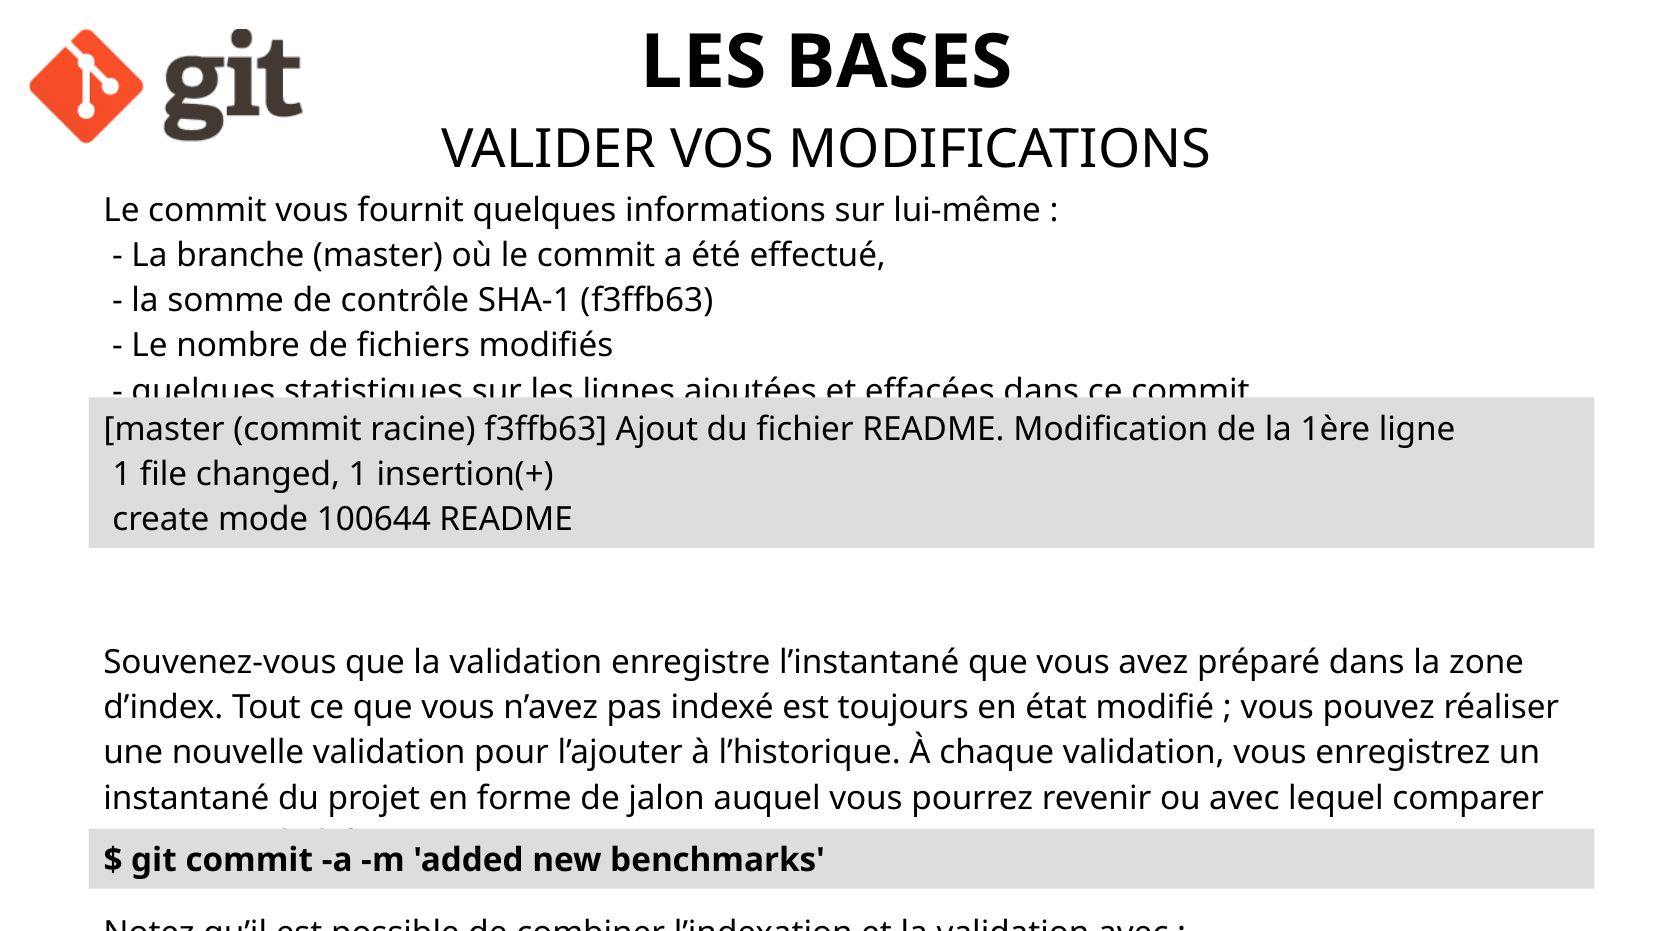

Les bases
Valider vos modifications
Le commit vous fournit quelques informations sur lui-même :
 - La branche (master) où le commit a été effectué,
 - la somme de contrôle SHA-1 (f3ffb63)
 - Le nombre de fichiers modifiés
 - quelques statistiques sur les lignes ajoutées et effacées dans ce commit.
Souvenez-vous que la validation enregistre l’instantané que vous avez préparé dans la zone d’index. Tout ce que vous n’avez pas indexé est toujours en état modifié ; vous pouvez réaliser une nouvelle validation pour l’ajouter à l’historique. À chaque validation, vous enregistrez un instantané du projet en forme de jalon auquel vous pourrez revenir ou avec lequel comparer votre travail ultérieur.
Notez qu’il est possible de combiner l’indexation et la validation avec :
[master (commit racine) f3ffb63] Ajout du fichier README. Modification de la 1ère ligne
 1 file changed, 1 insertion(+)
 create mode 100644 README
$ git commit -a -m 'added new benchmarks'